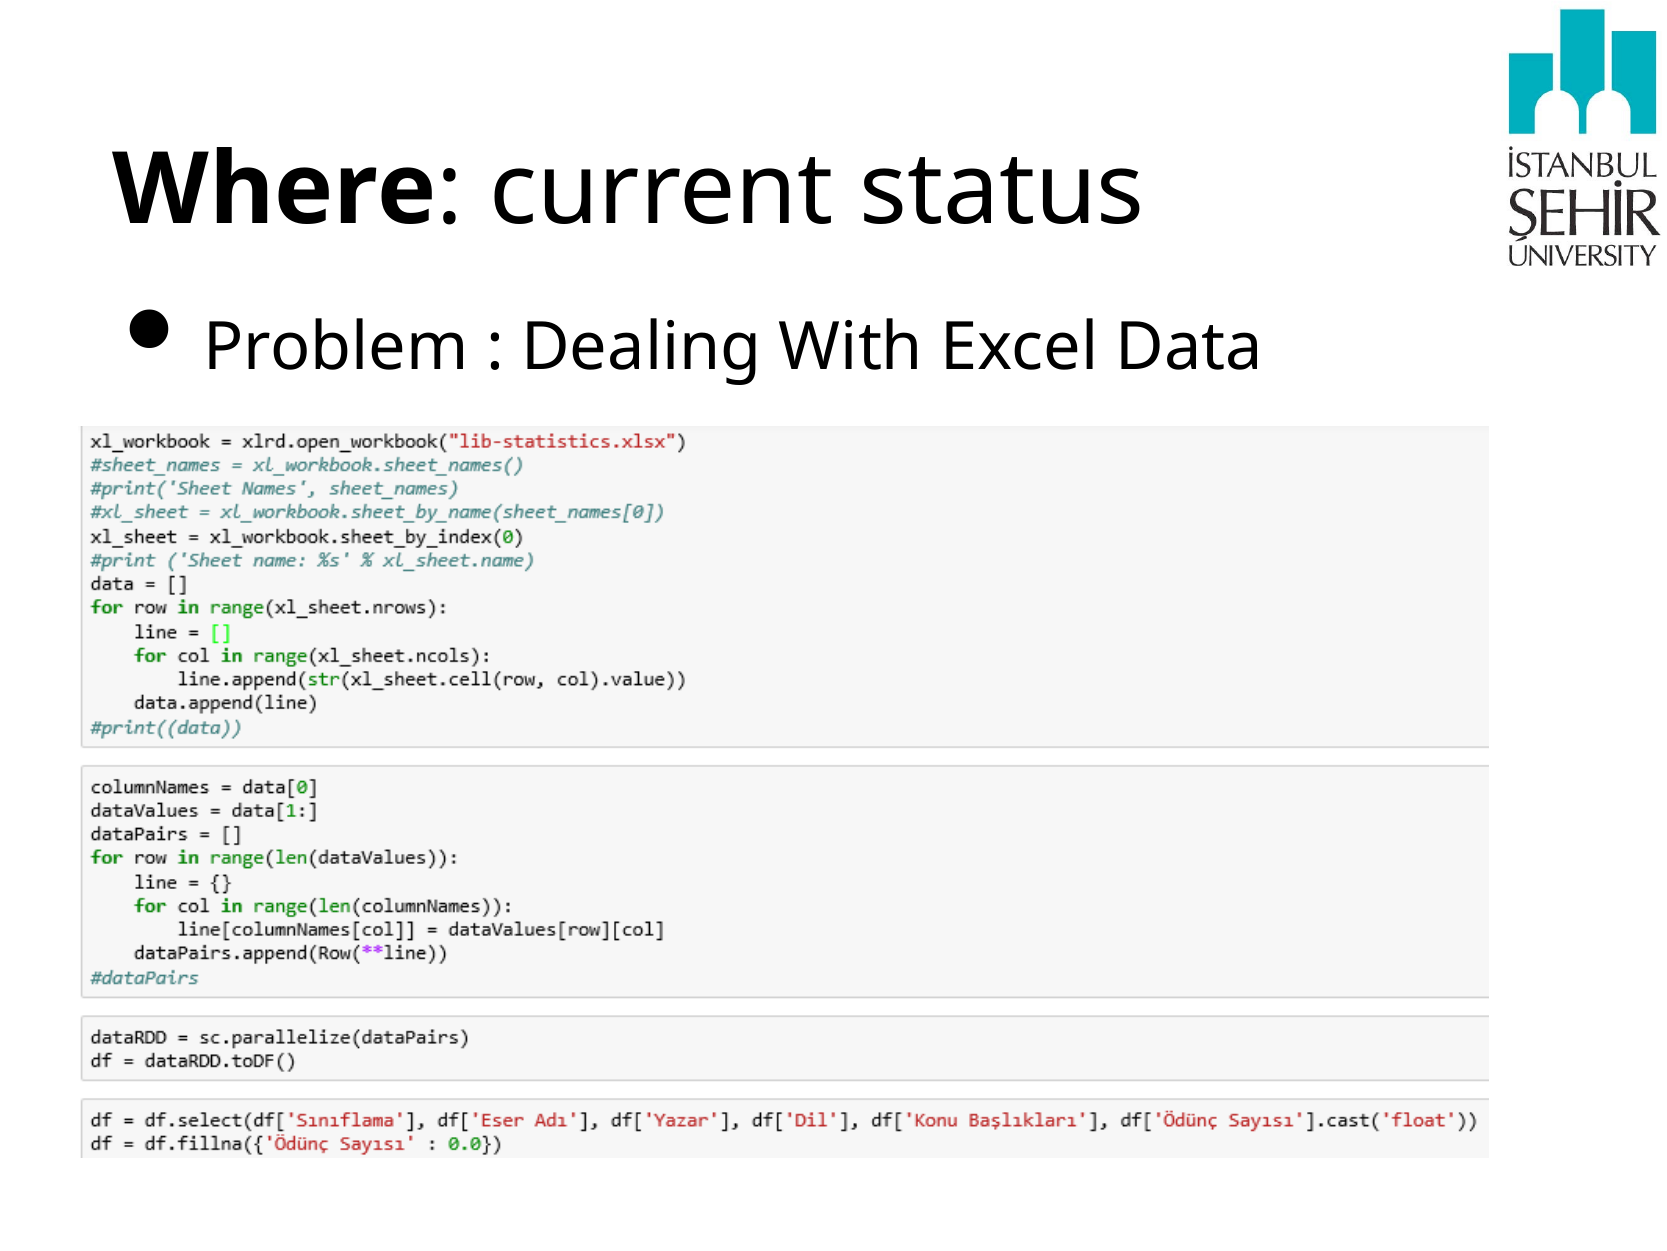

# Where: current status
Problem : Dealing With Excel Data